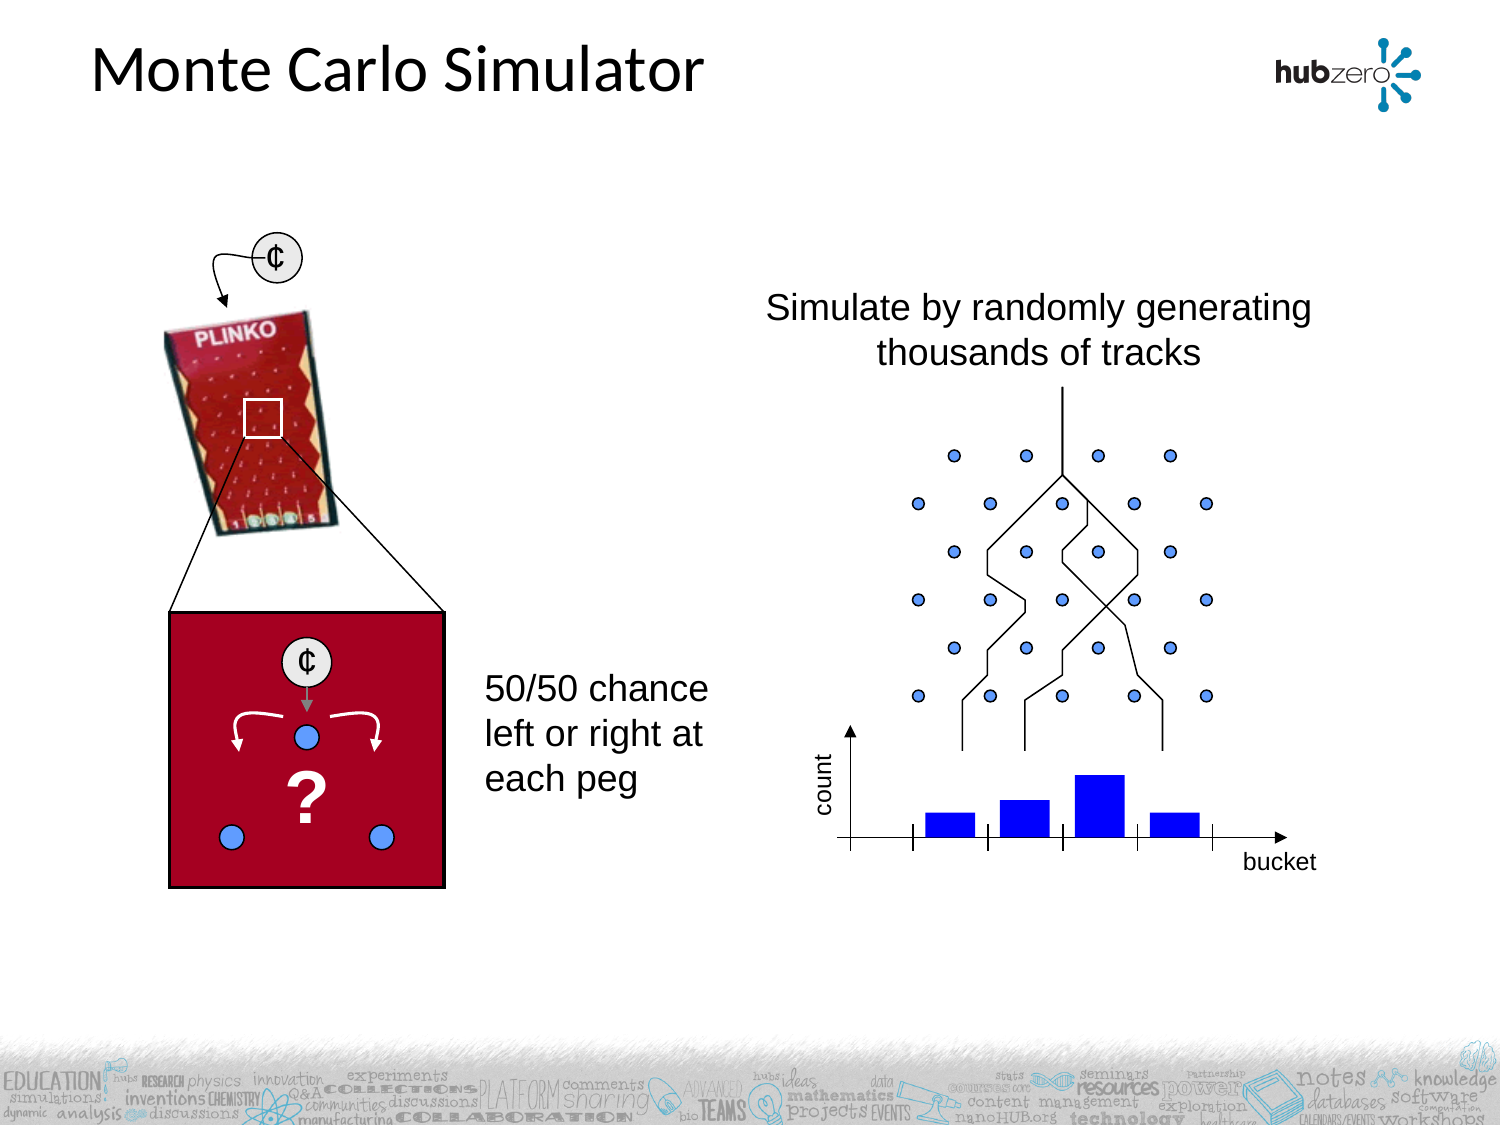

Monte Carlo Simulator
¢
Simulate by randomly generating
thousands of tracks
¢
50/50 chance
left or right at
each peg
?
count
bucket